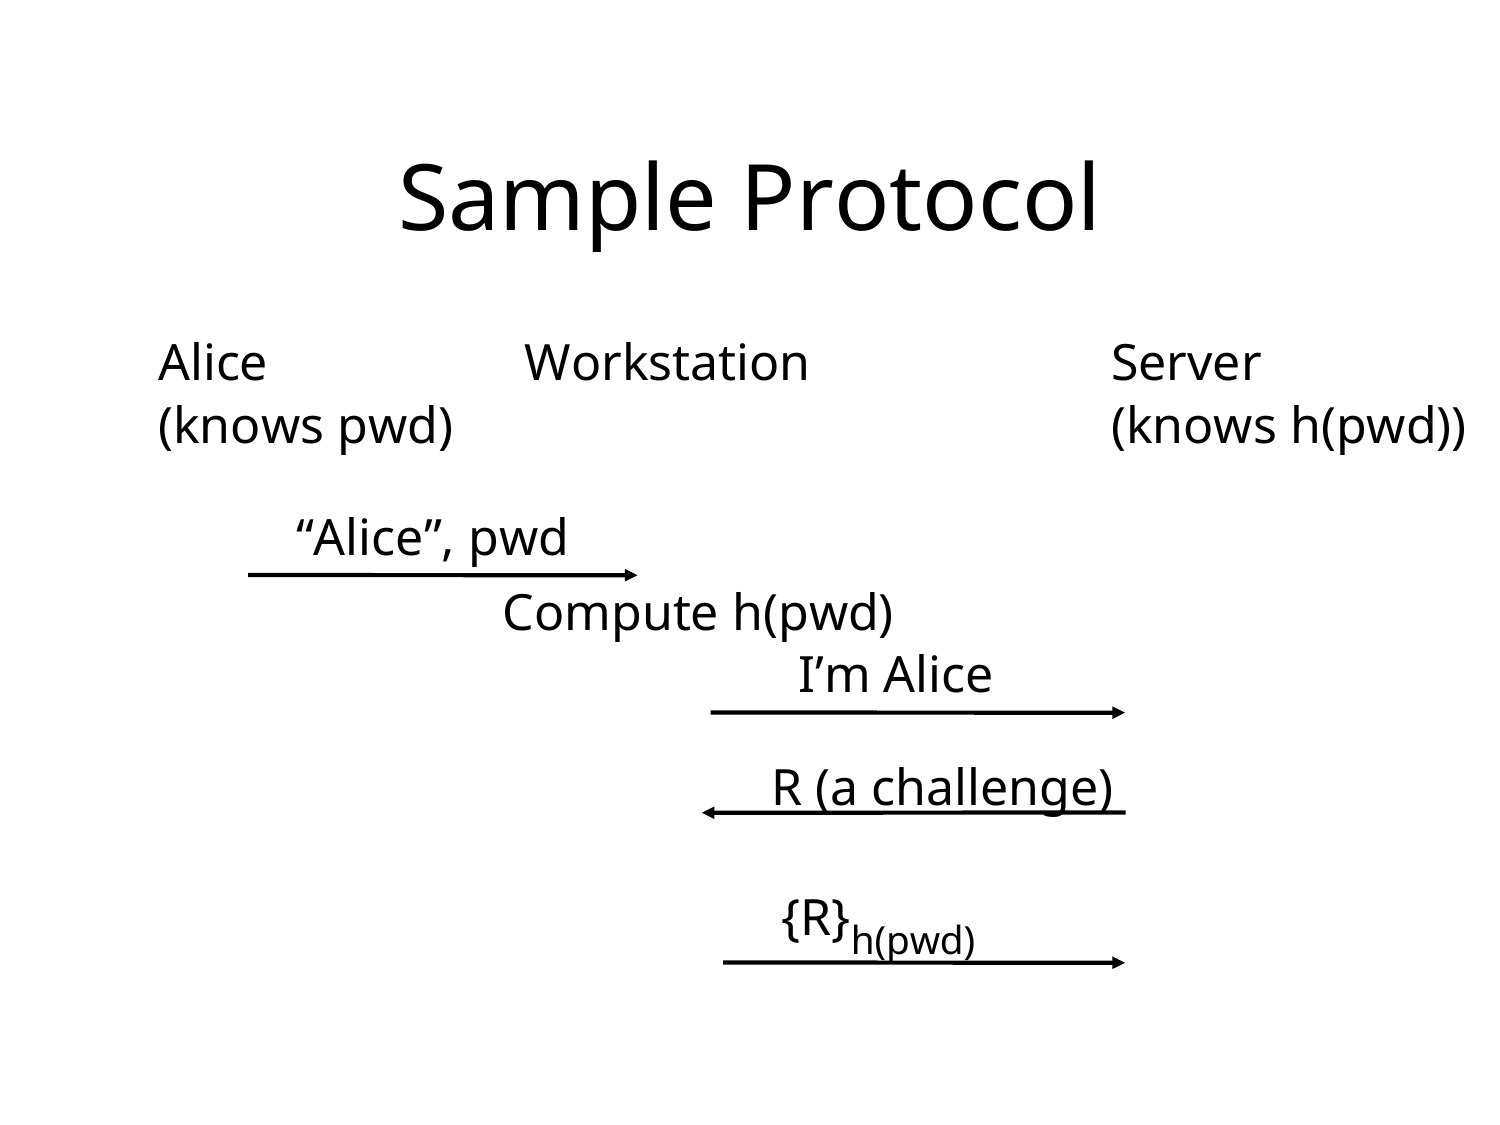

# Sample Protocol
Alice
(knows pwd)
Workstation
Server
(knows h(pwd))
“Alice”, pwd
Compute h(pwd)
I’m Alice
R (a challenge)
{R}h(pwd)